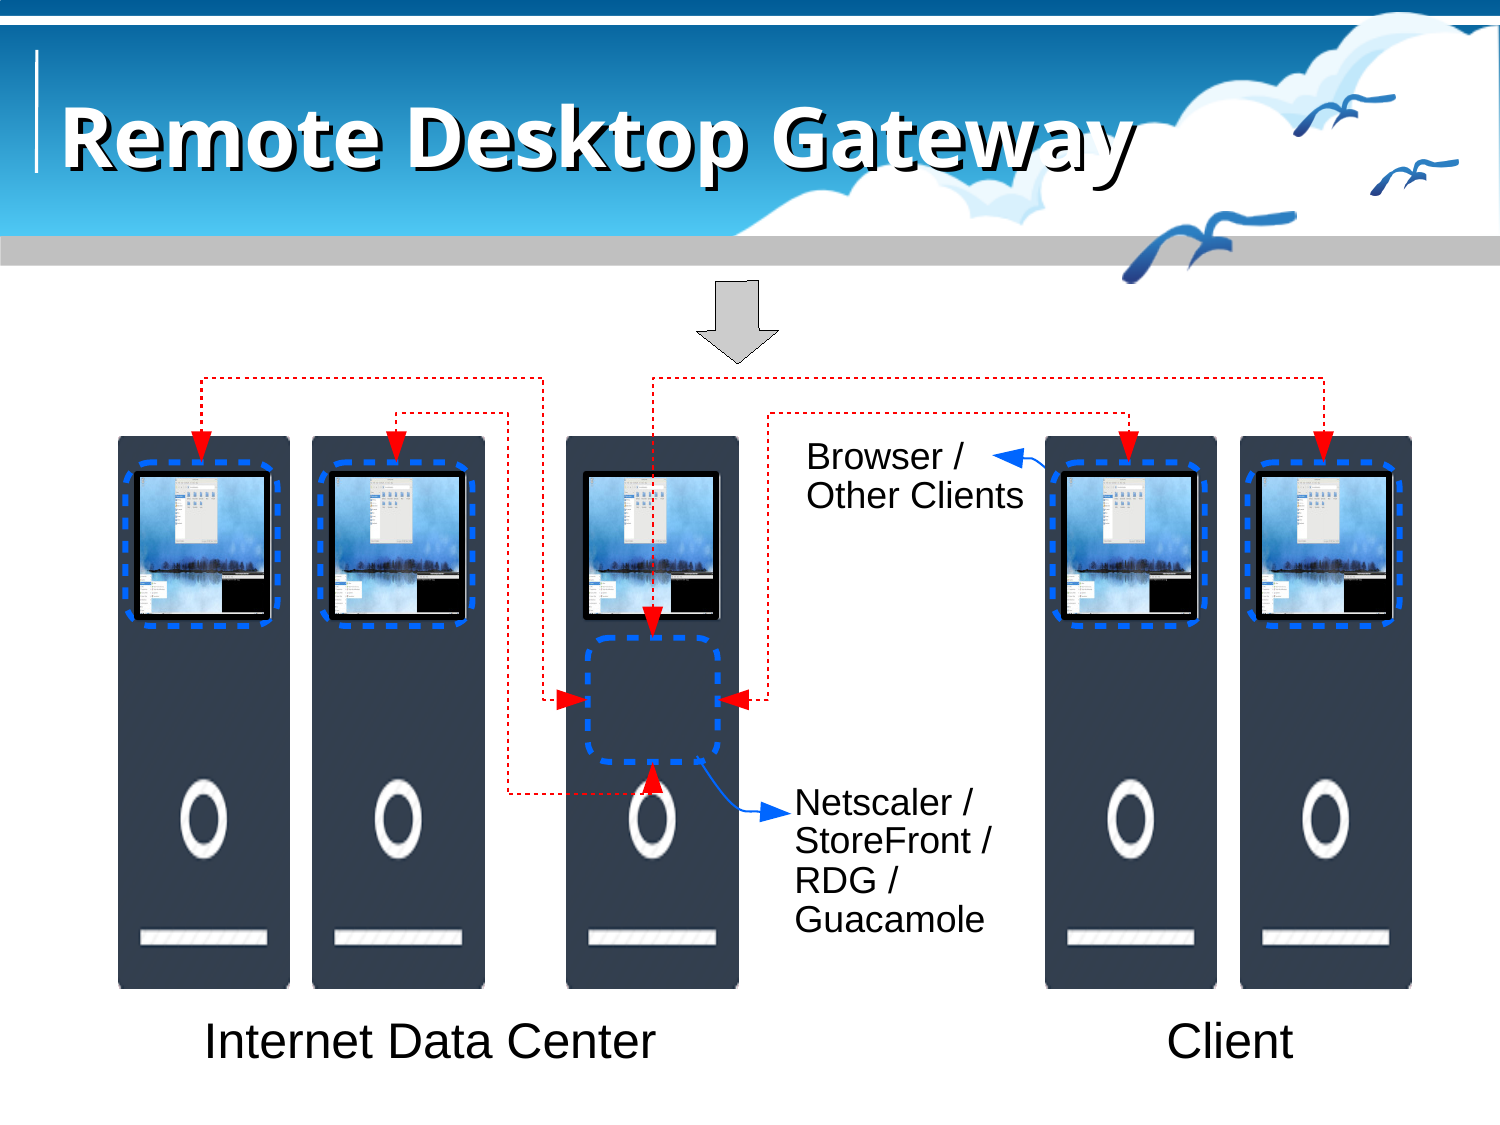

# Remote Desktop Gateway
Browser /
Other Clients
Netscaler /
StoreFront /
RDG /
Guacamole
Internet Data Center
Client